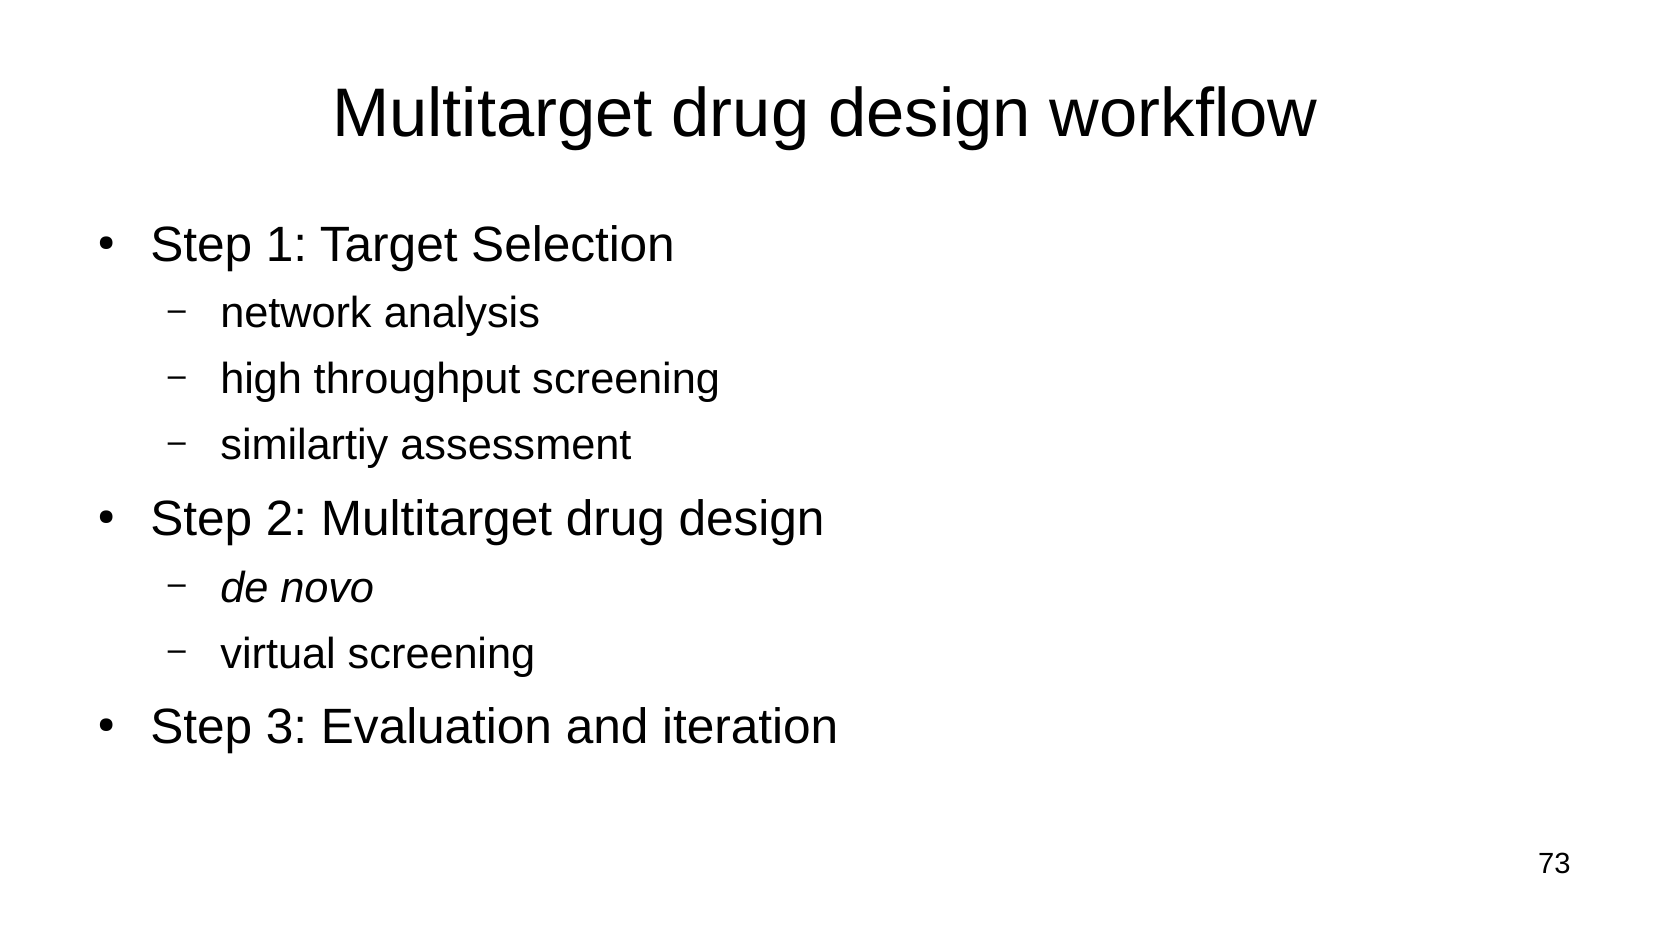

# Multitarget drug design workflow
Step 1: Target Selection
network analysis
high throughput screening
similartiy assessment
Step 2: Multitarget drug design
de novo
virtual screening
Step 3: Evaluation and iteration
73